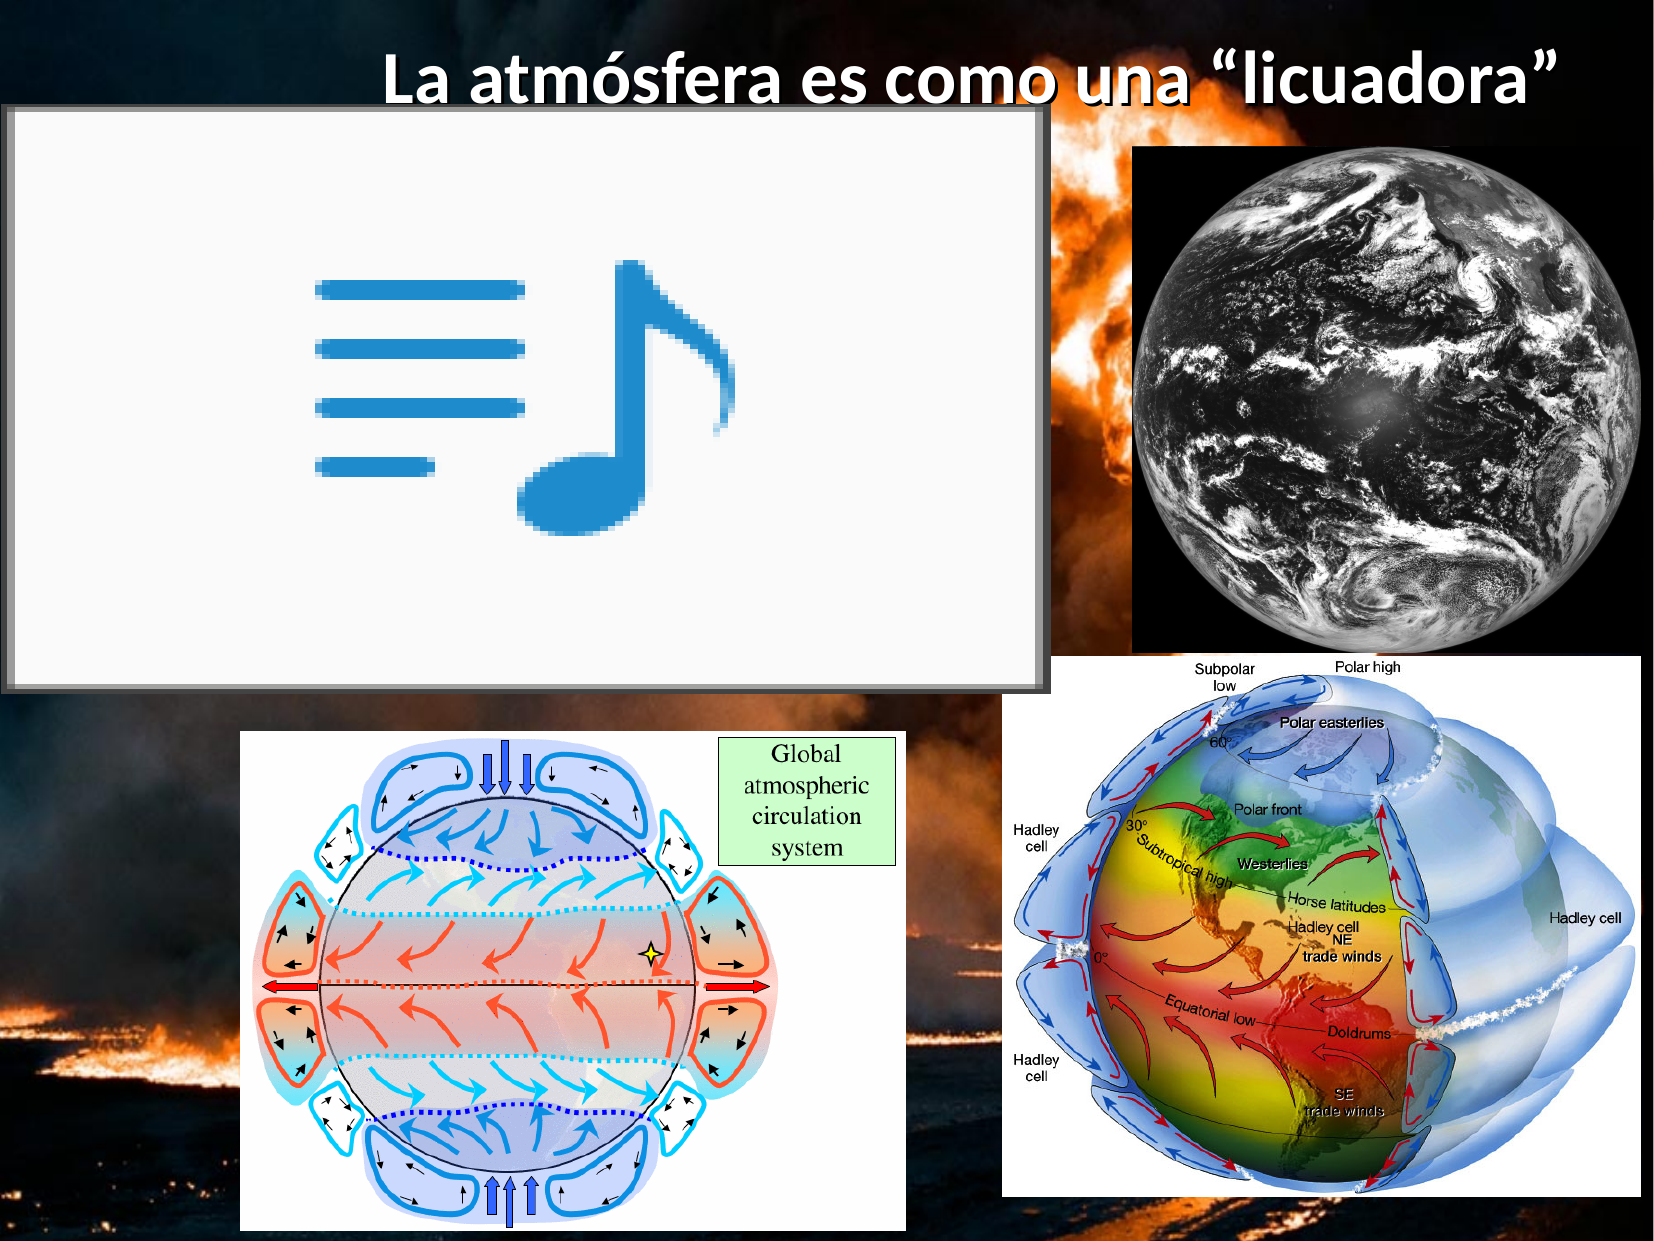

# La atmósfera es como una “licuadora”
Introducción a la Física (Asorey-Sarmiento)
42